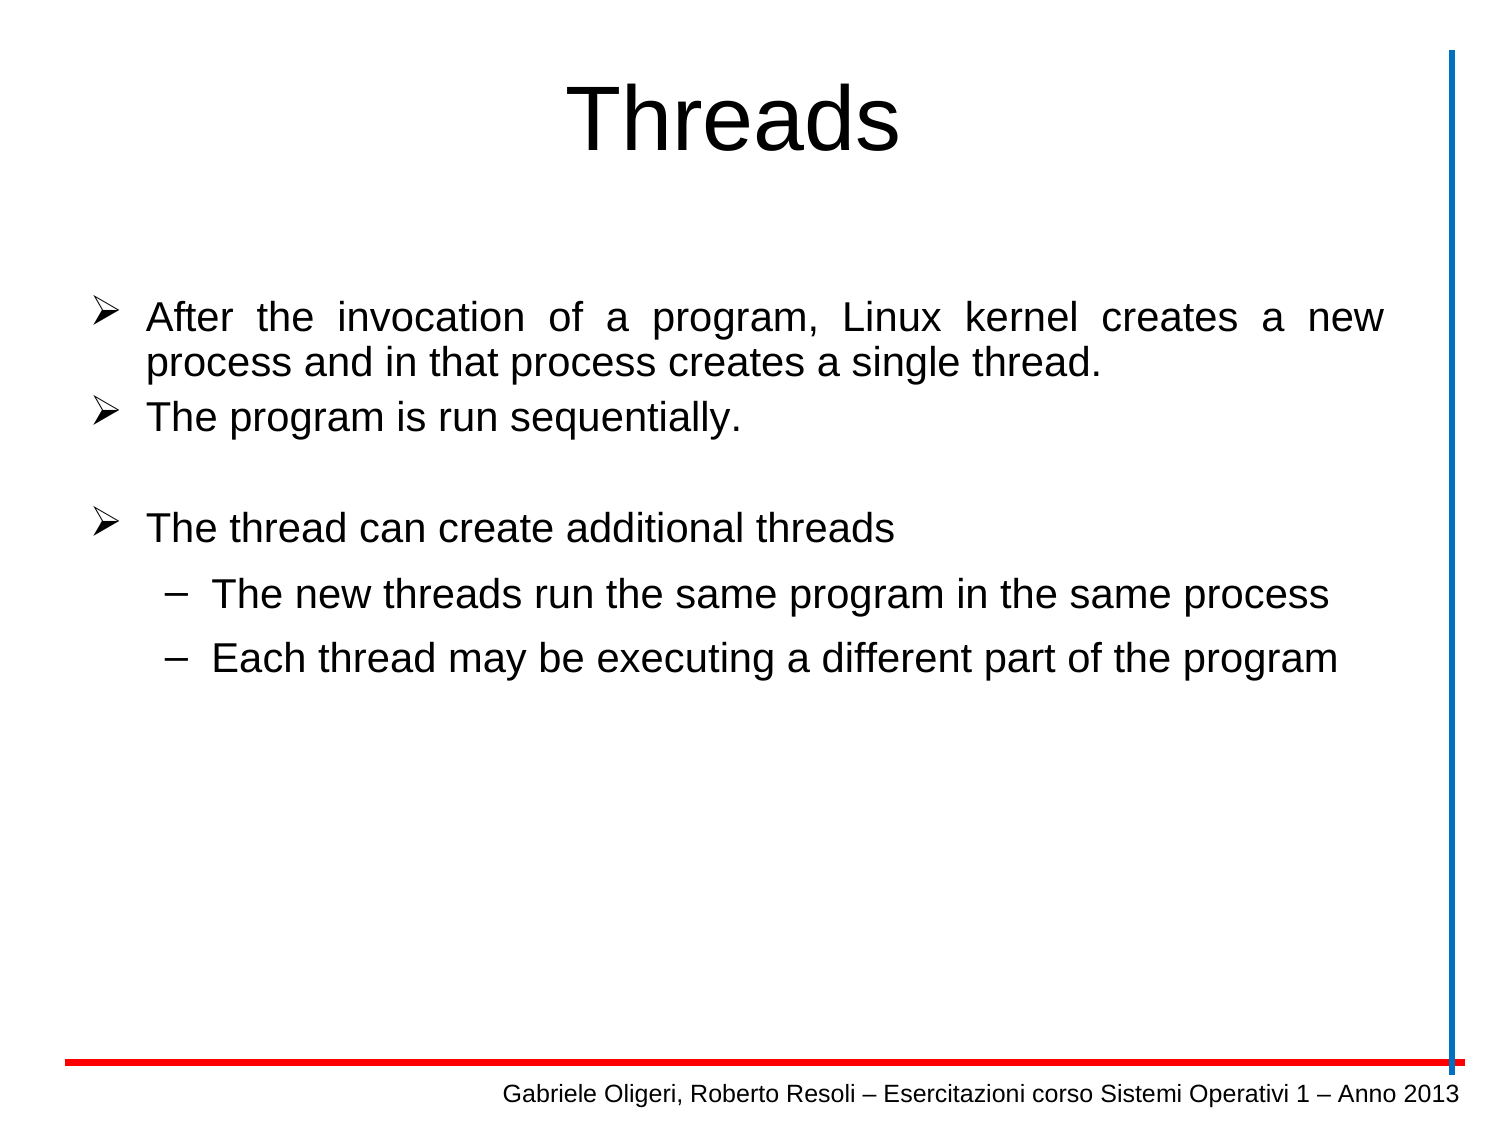

# Threads
After the invocation of a program, Linux kernel creates a new process and in that process creates a single thread.
The program is run sequentially.
The thread can create additional threads
The new threads run the same program in the same process
Each thread may be executing a different part of the program